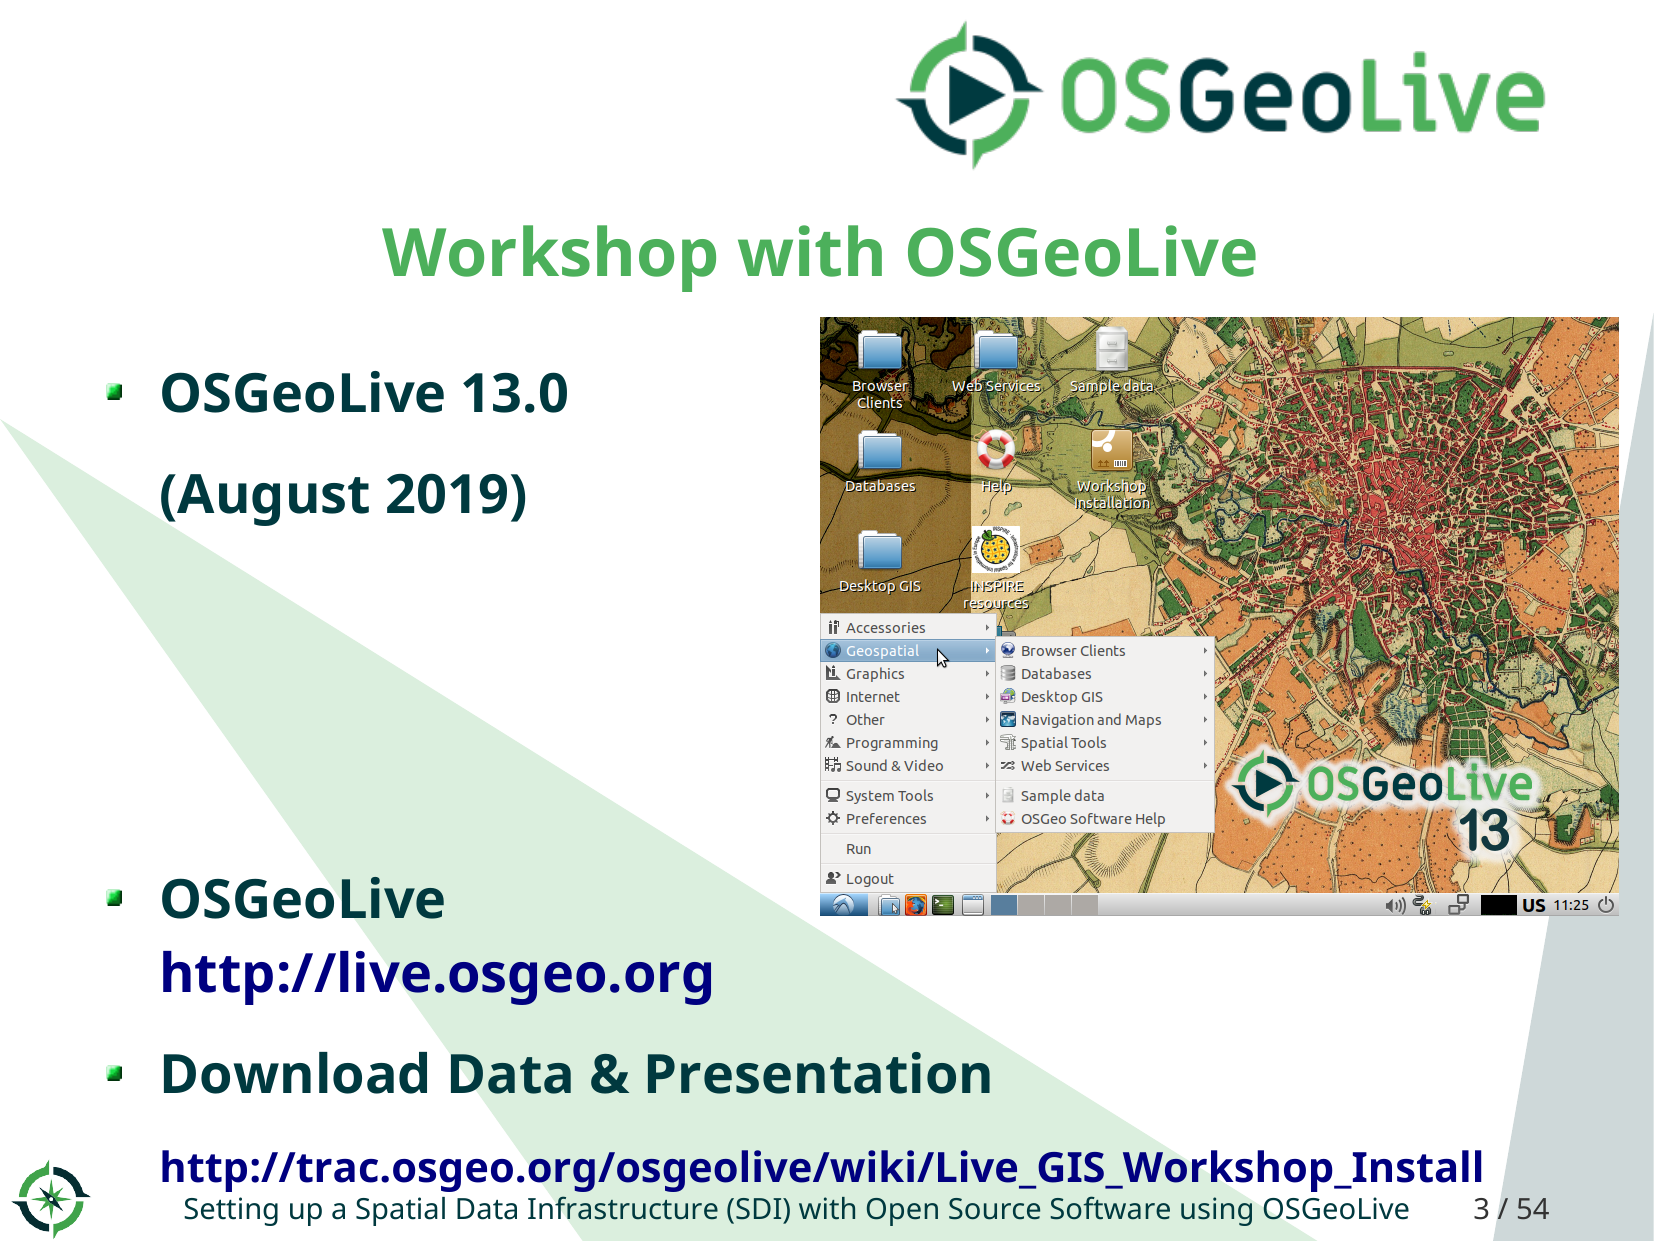

# Workshop with OSGeoLive
OSGeoLive 13.0
(August 2019)
OSGeoLive
http://live.osgeo.org
Download Data & Presentation
http://trac.osgeo.org/osgeolive/wiki/Live_GIS_Workshop_Install